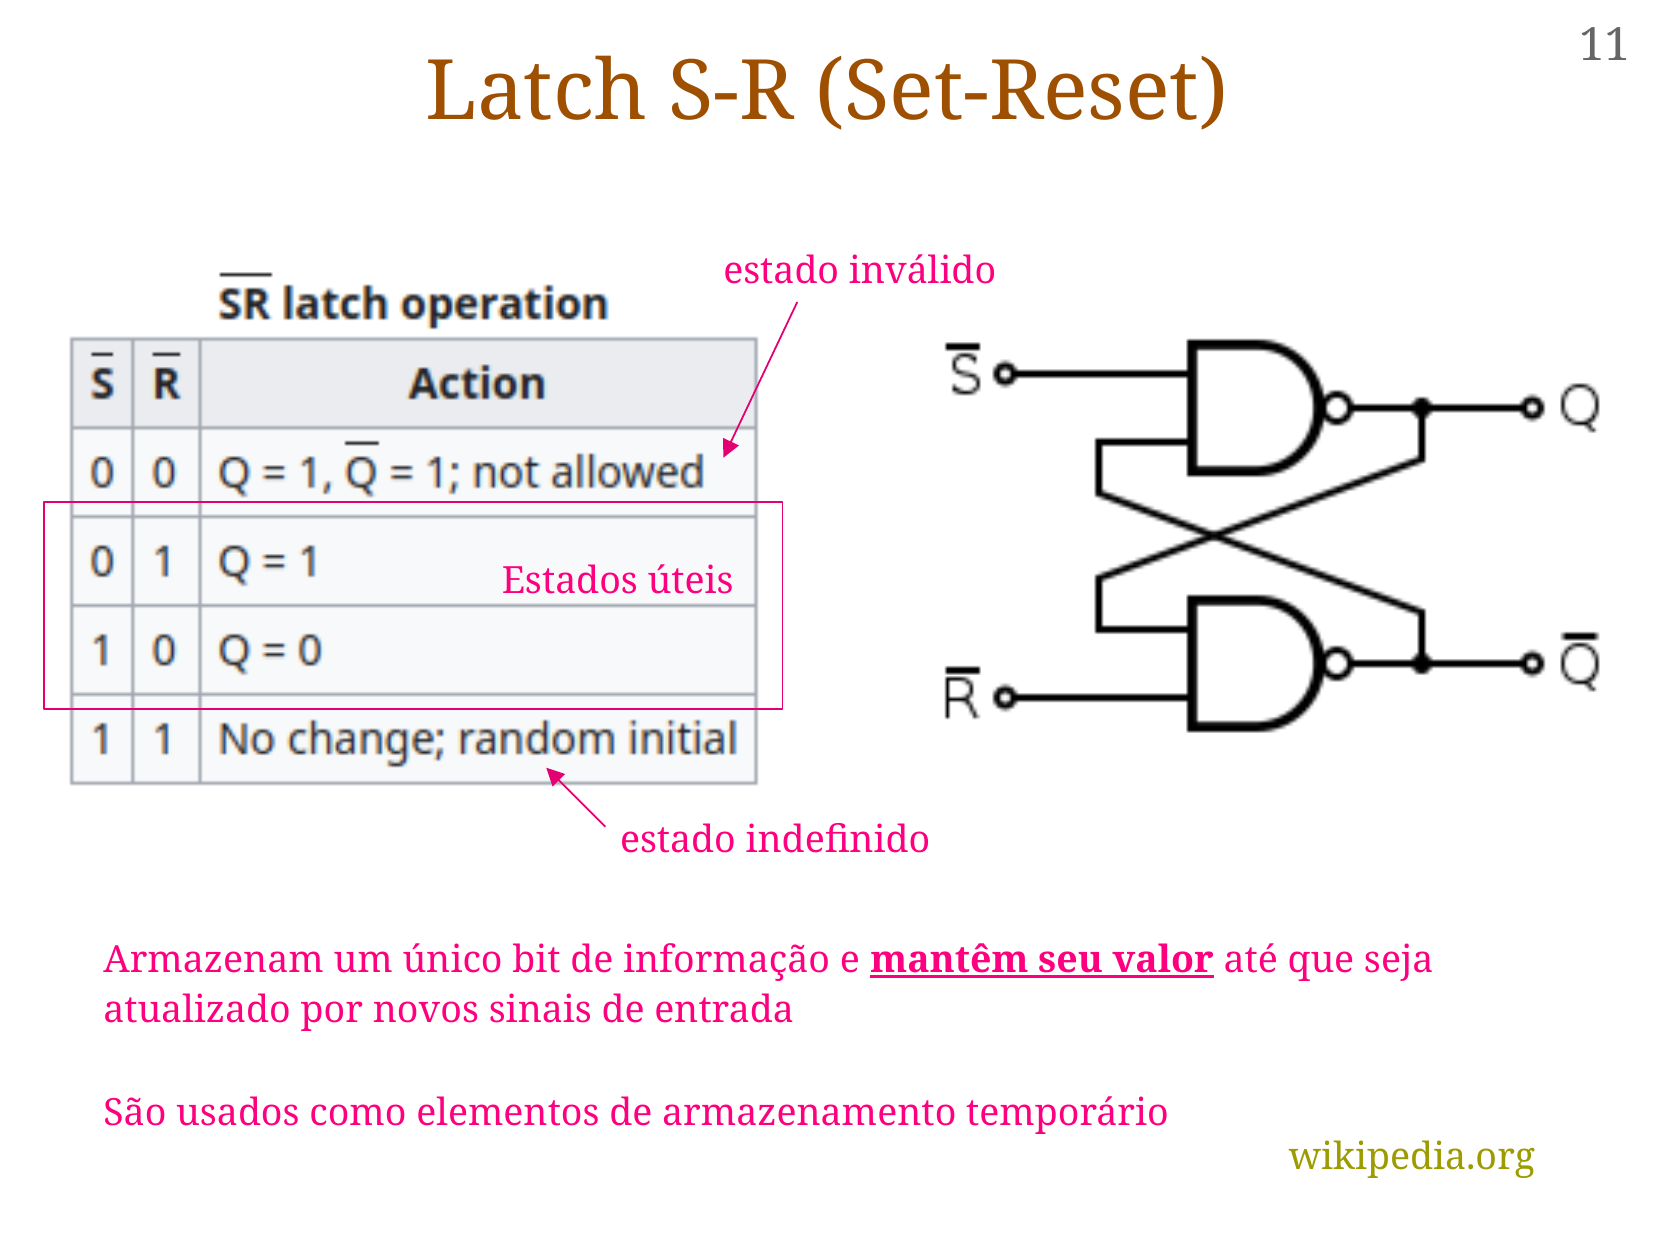

11
# Latch S-R (Set-Reset)
estado inválido
Estados úteis
estado indefinido
Armazenam um único bit de informação e mantêm seu valor até que seja atualizado por novos sinais de entrada
São usados como elementos de armazenamento temporário
wikipedia.org